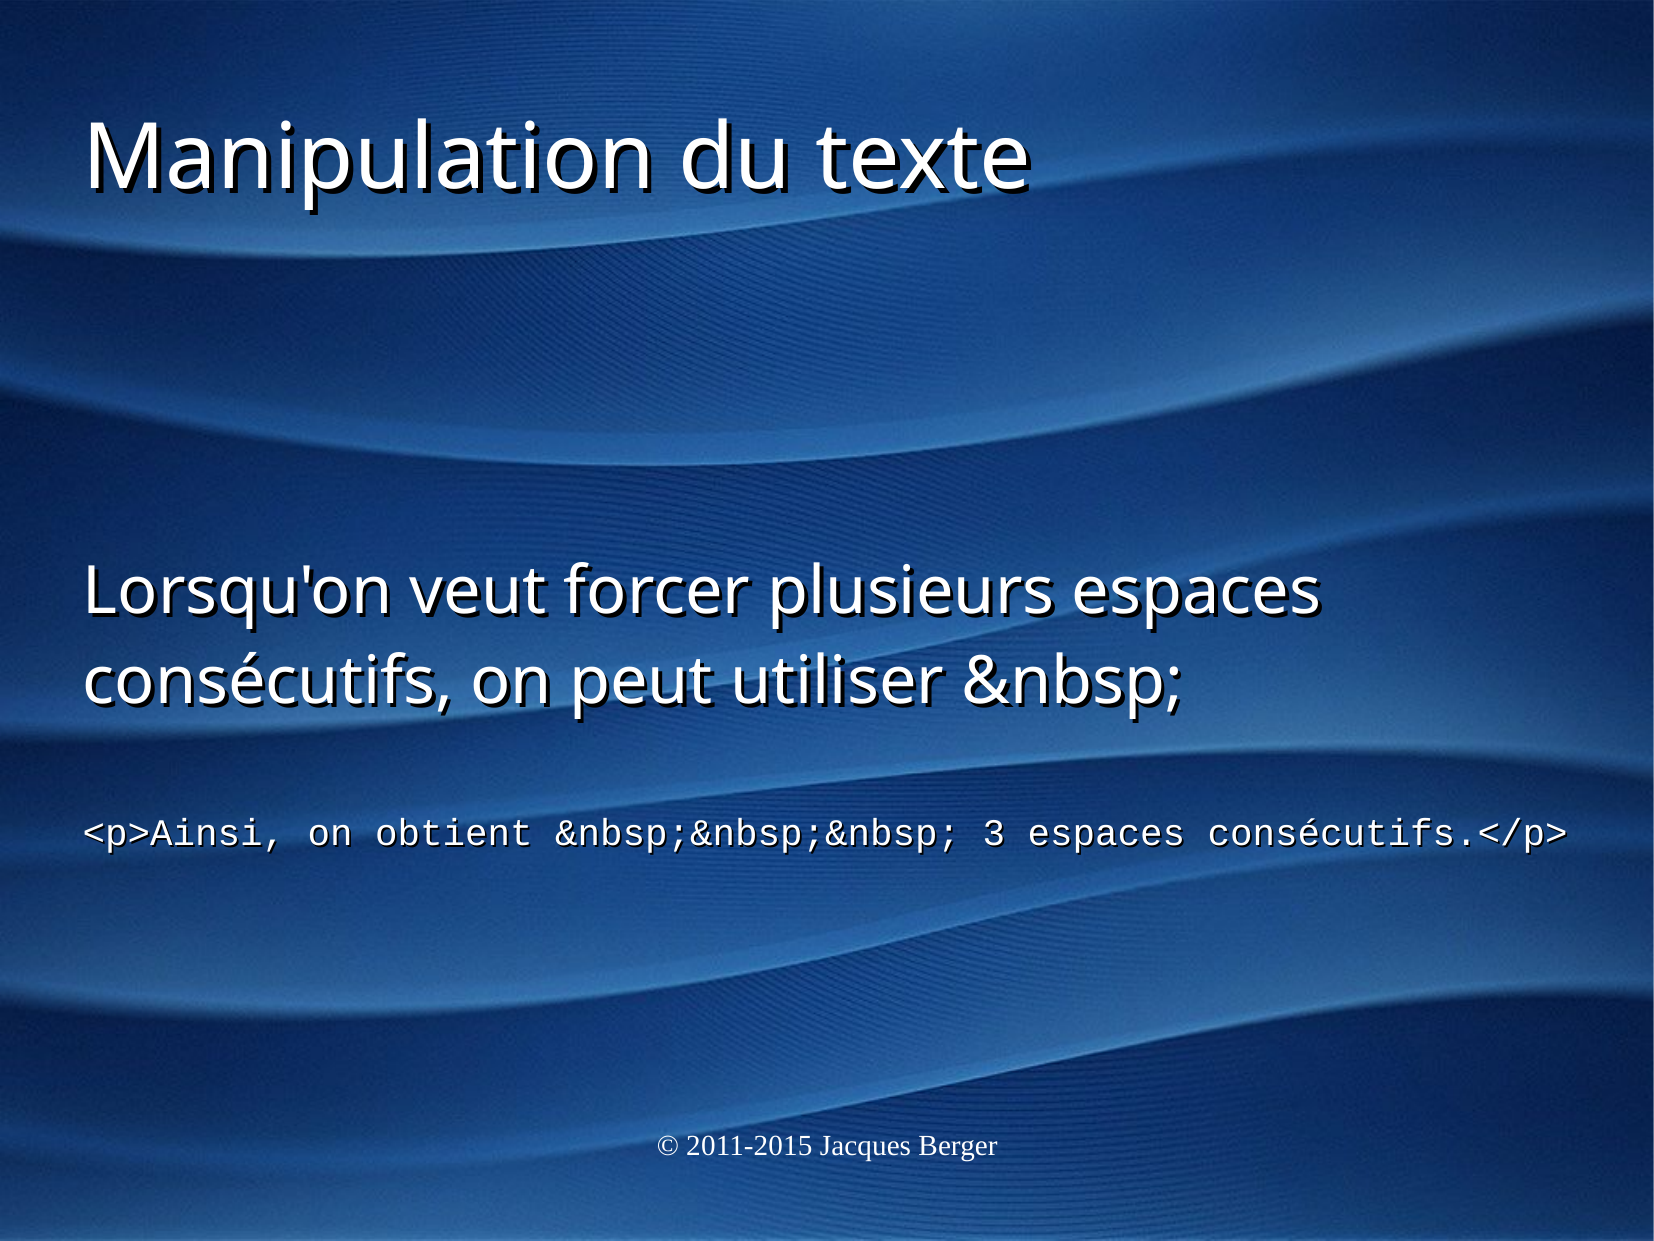

# Manipulation du texte
Lorsqu'on veut forcer plusieurs espaces consécutifs, on peut utiliser &nbsp;
<p>Ainsi, on obtient &nbsp;&nbsp;&nbsp; 3 espaces consécutifs.</p>
© 2011-2015 Jacques Berger